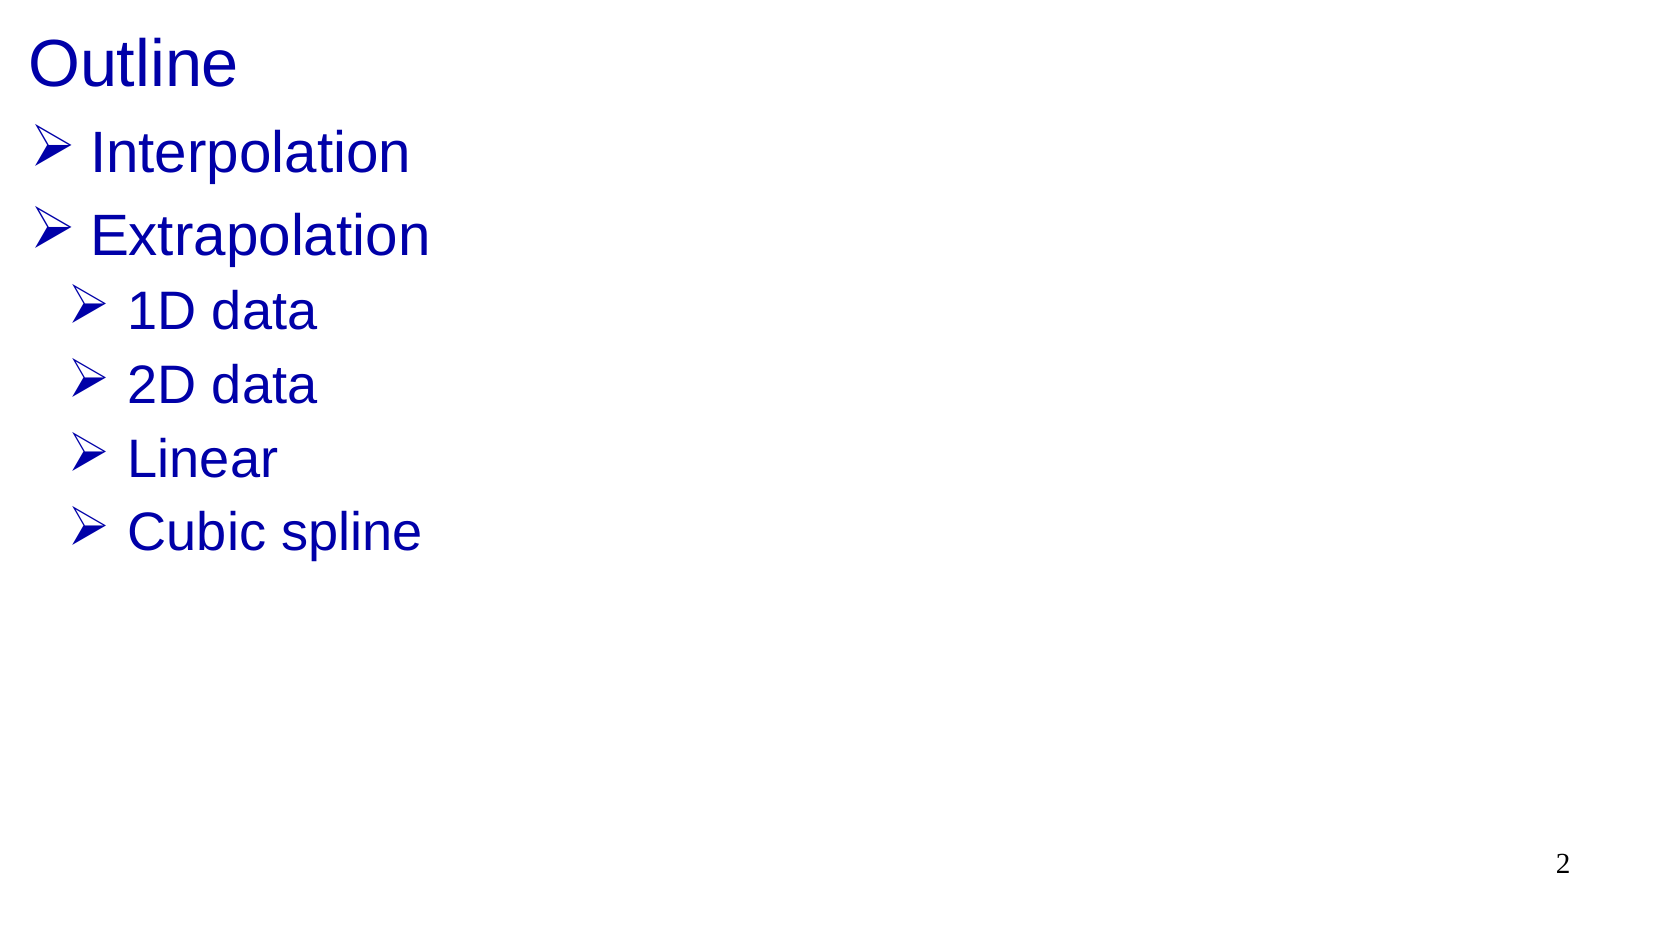

# Outline
Interpolation
Extrapolation
1D data
2D data
Linear
Cubic spline
2